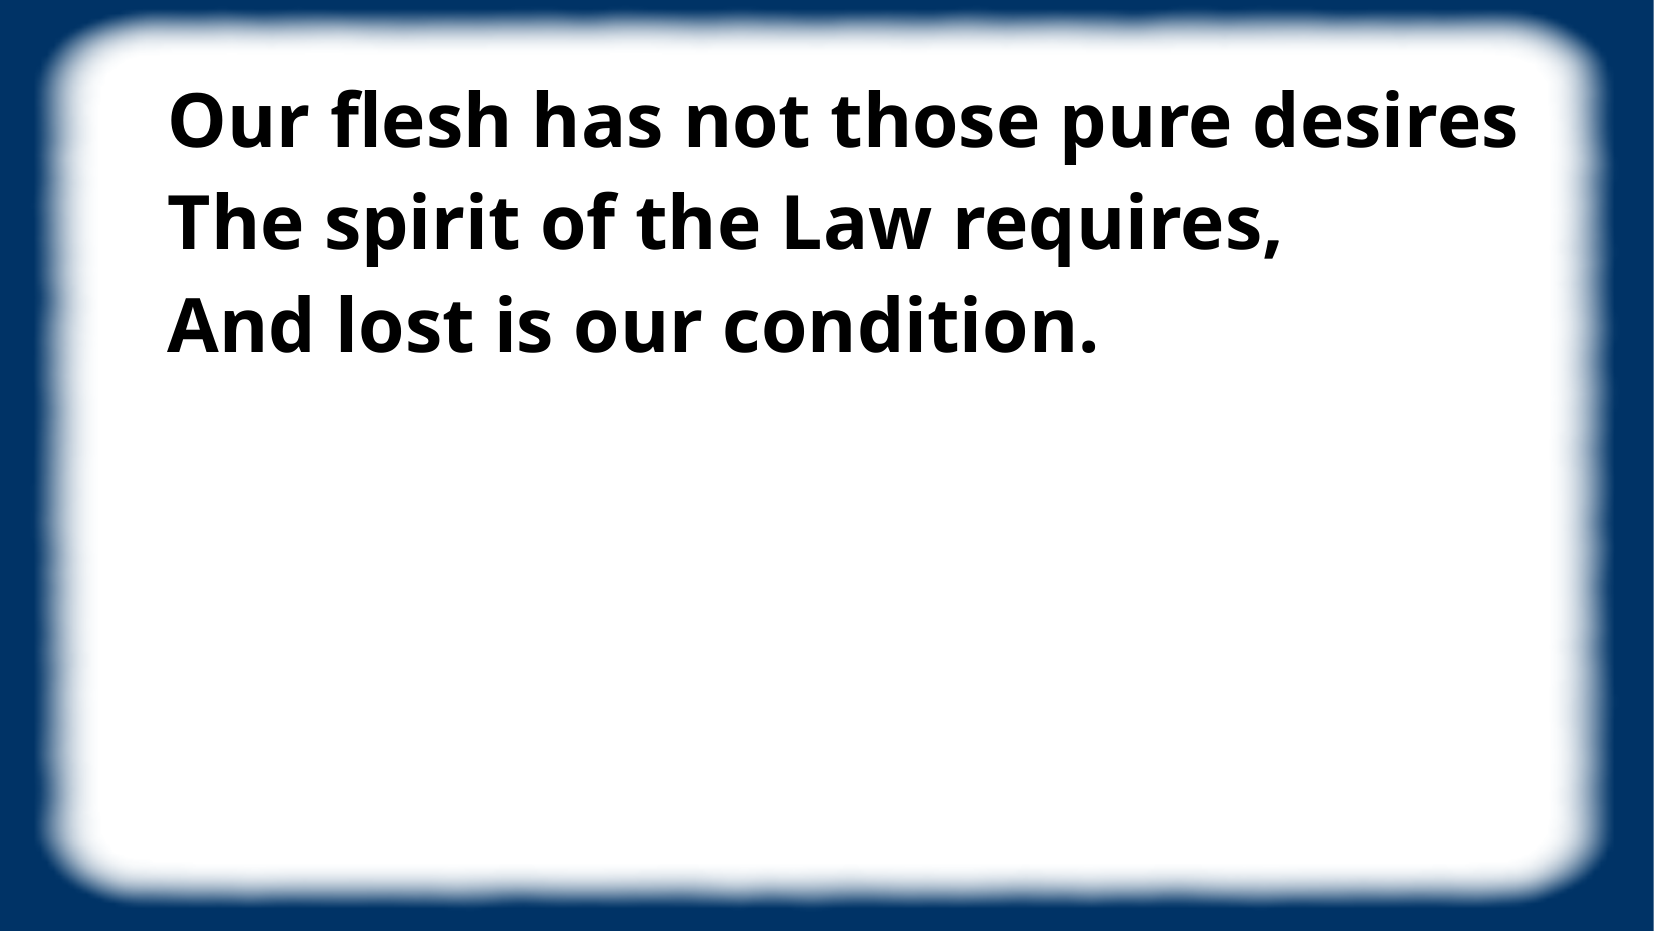

Our flesh has not those pure desires
 The spirit of the Law requires,
 And lost is our condition.